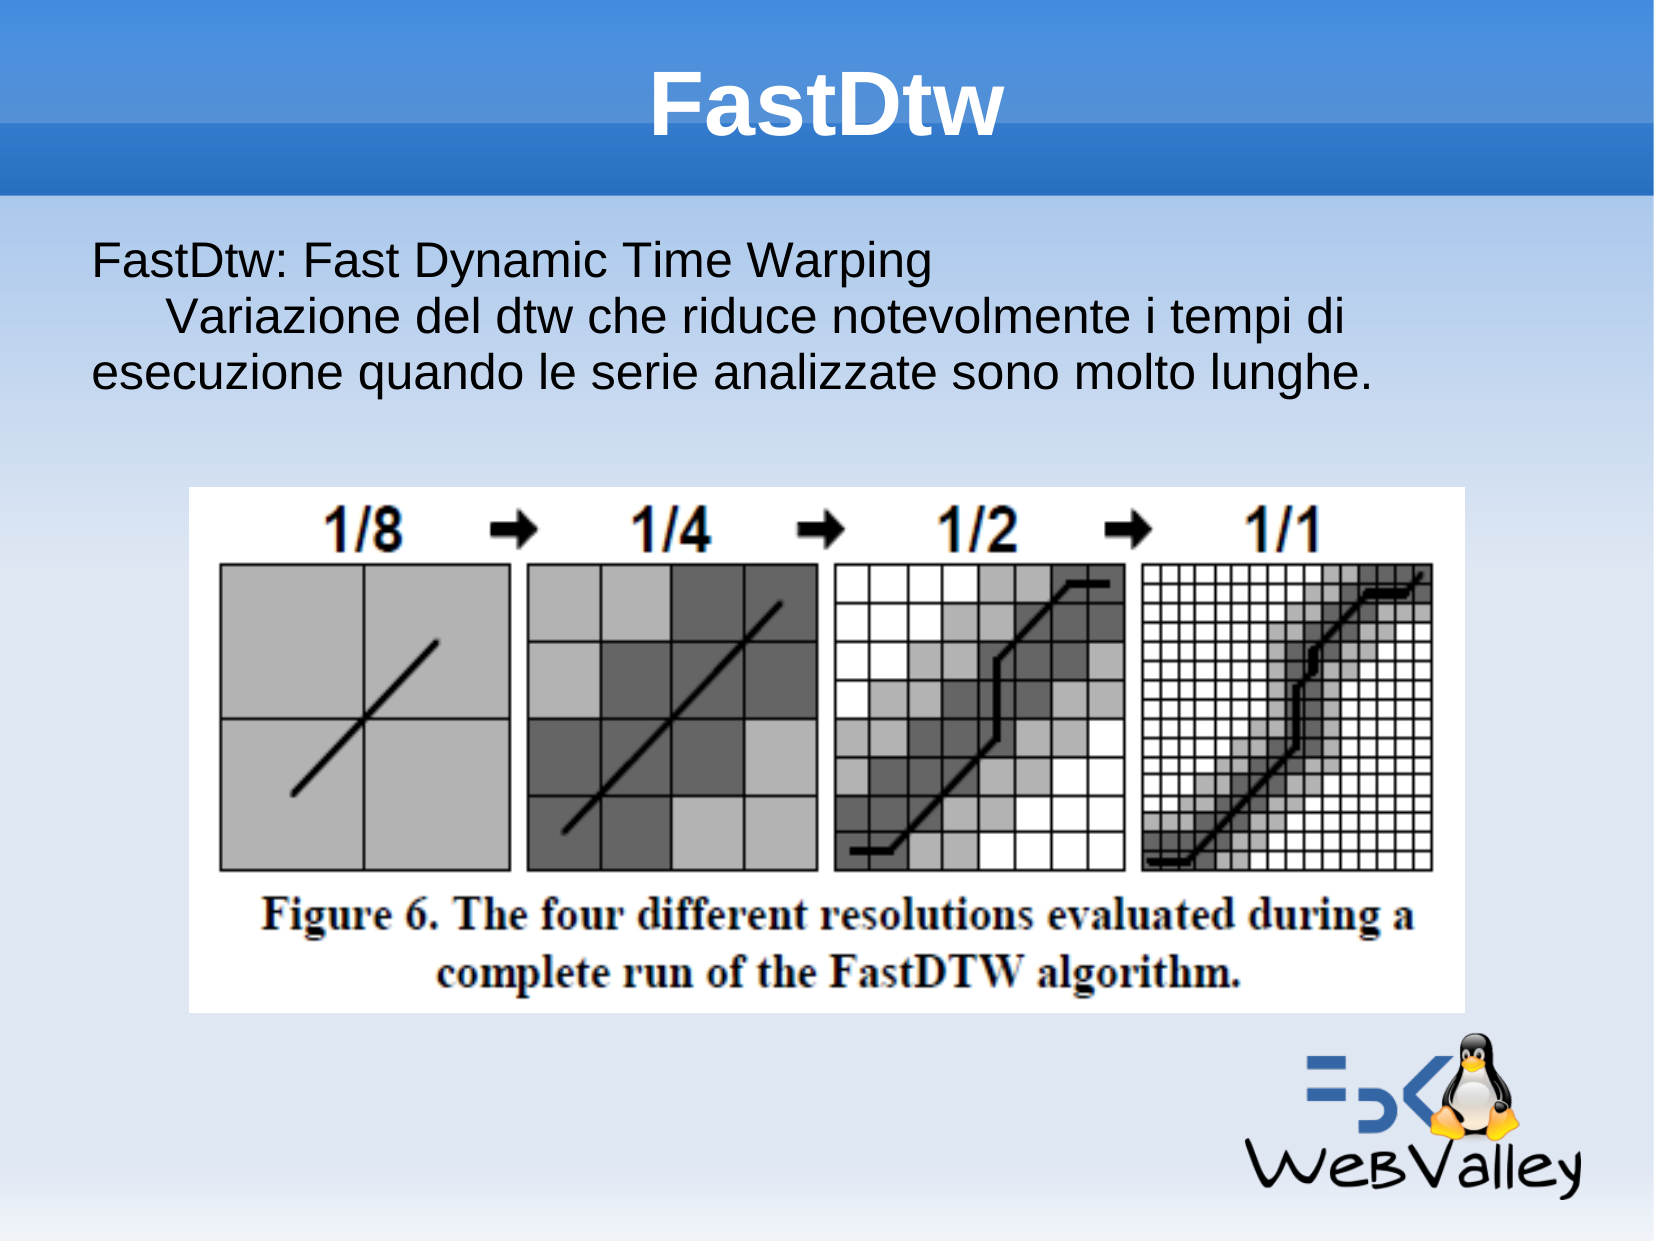

# FastDtw
FastDtw: Fast Dynamic Time Warping
	Variazione del dtw che riduce notevolmente i tempi di esecuzione quando le serie analizzate sono molto lunghe.